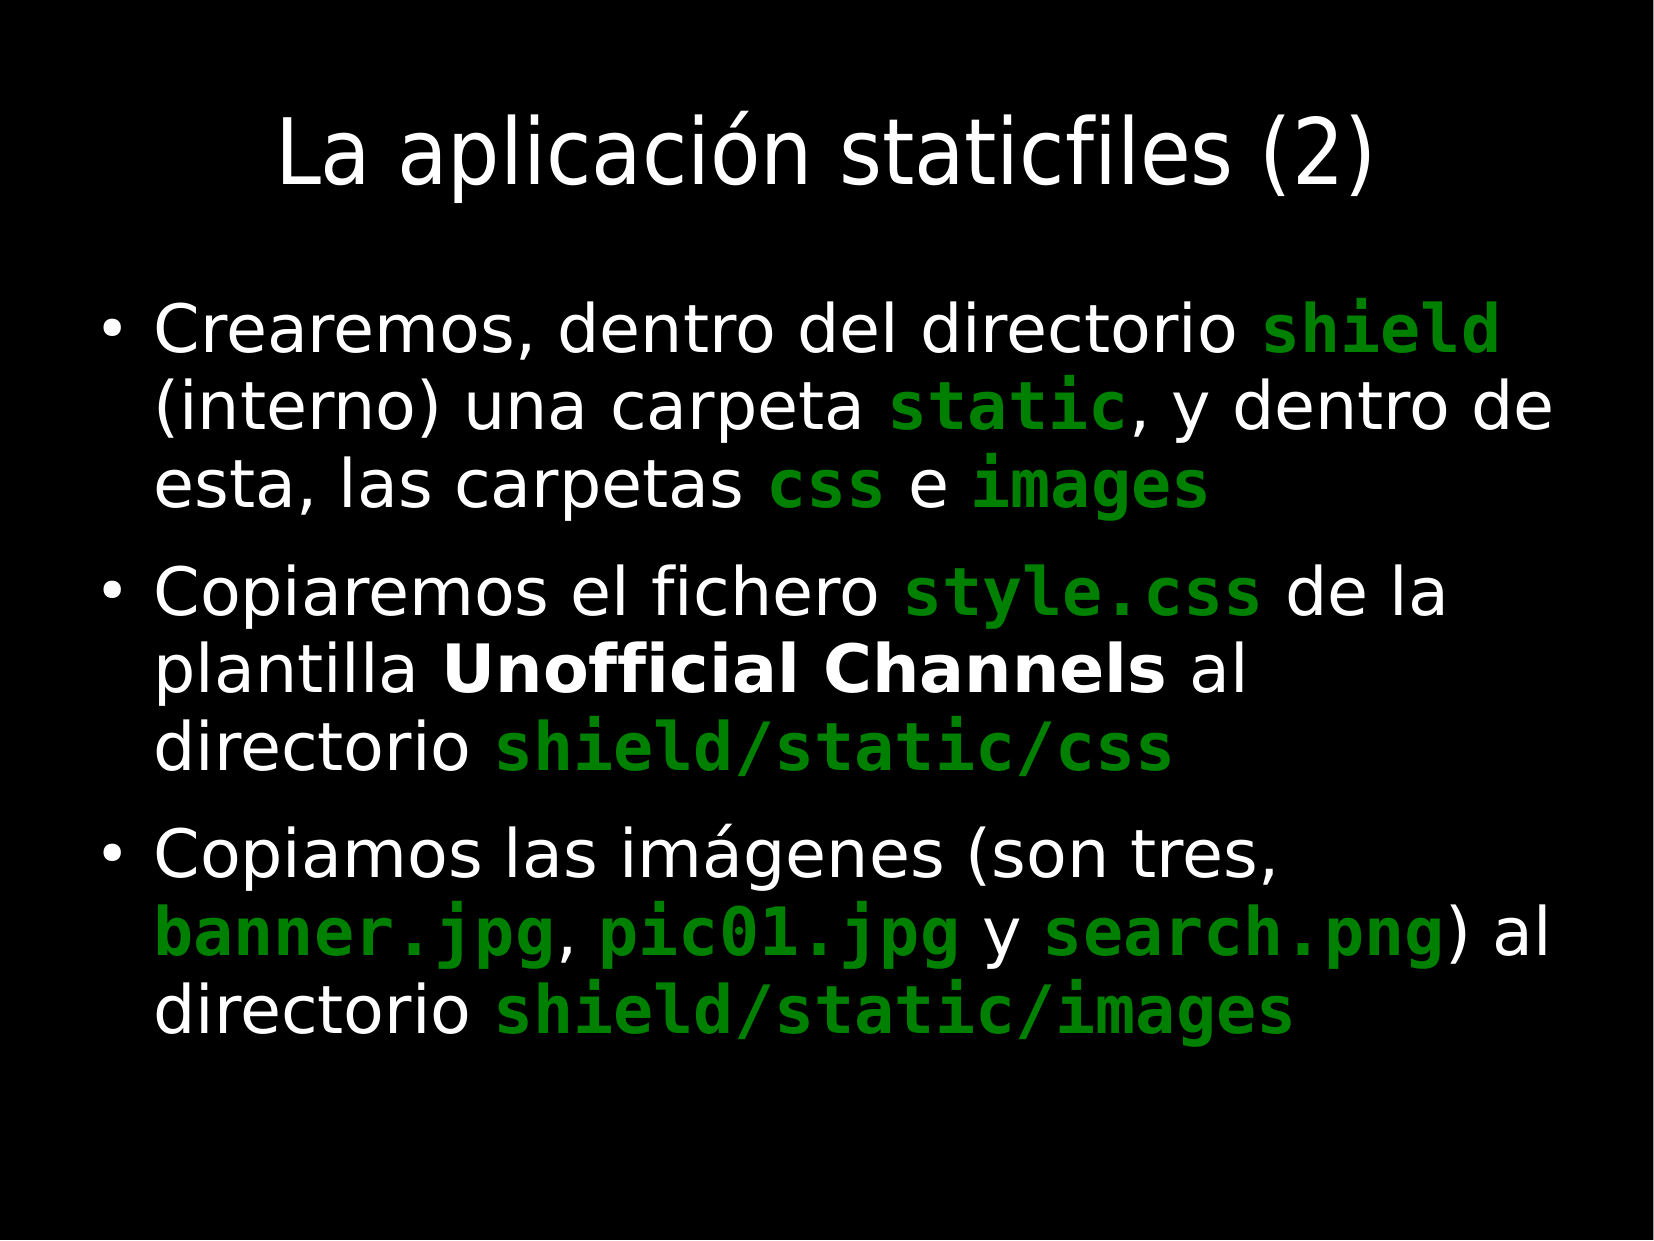

# La aplicación staticfiles (2)
Crearemos, dentro del directorio shield (interno) una carpeta static, y dentro de esta, las carpetas css e images
Copiaremos el fichero style.css de la plantilla Unofficial Channels al directorio shield/static/css
Copiamos las imágenes (son tres, banner.jpg, pic01.jpg y search.png) al directorio shield/static/images